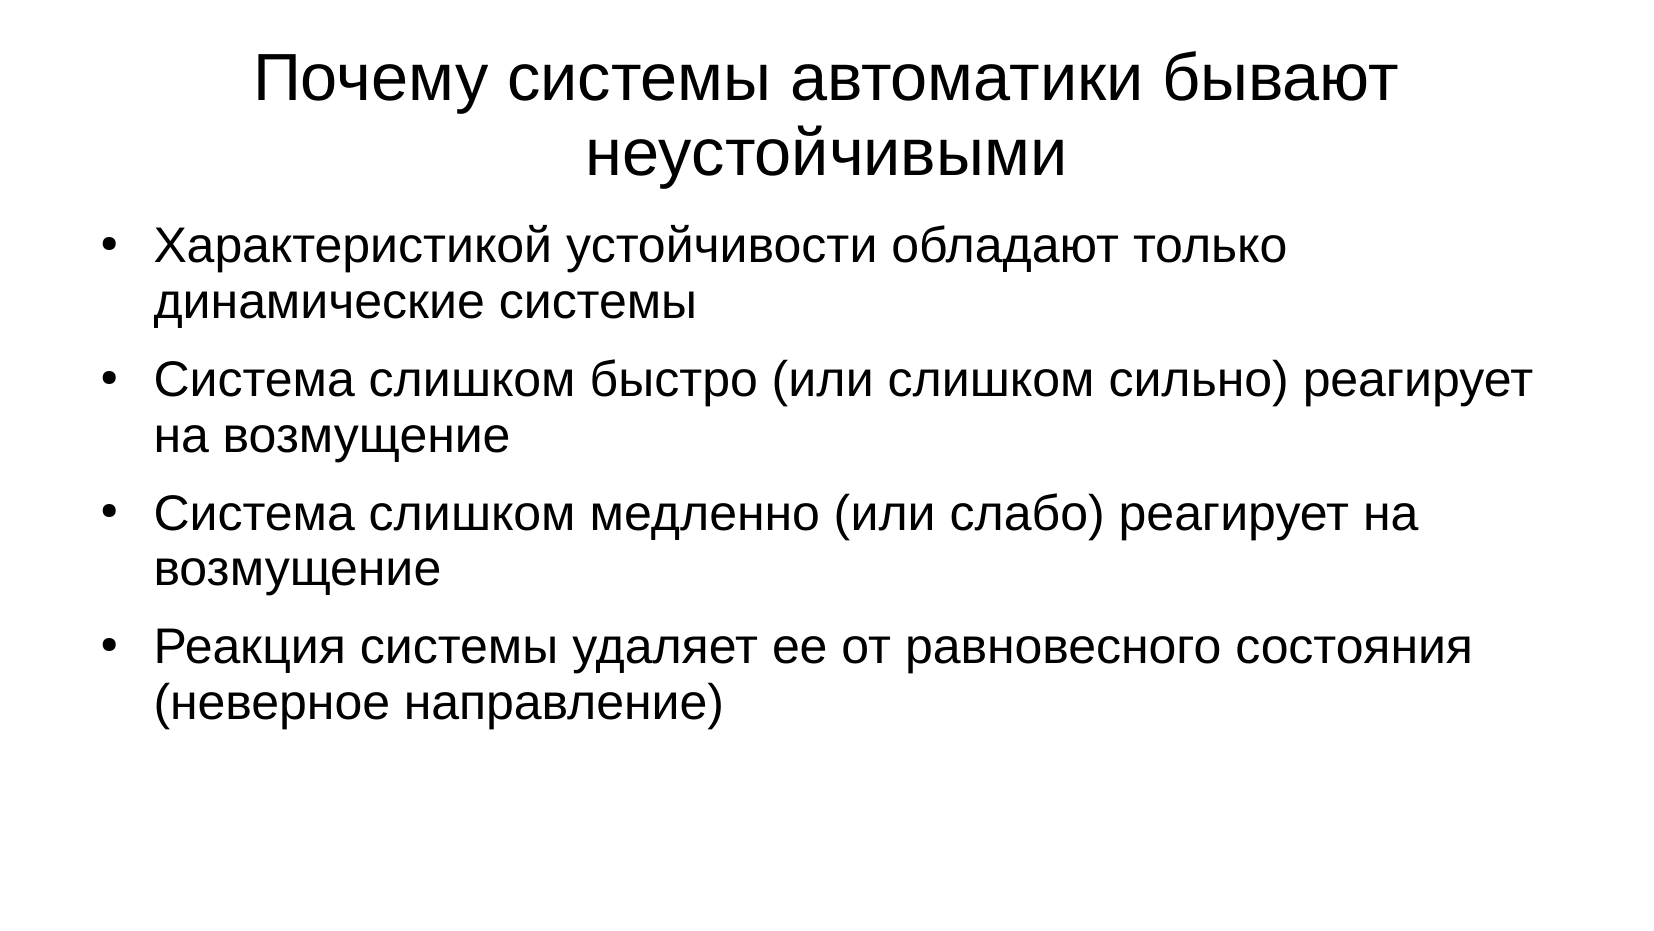

# Почему системы автоматики бывают неустойчивыми
Характеристикой устойчивости обладают только динамические системы
Система слишком быстро (или слишком сильно) реагирует на возмущение
Система слишком медленно (или слабо) реагирует на возмущение
Реакция системы удаляет ее от равновесного состояния (неверное направление)